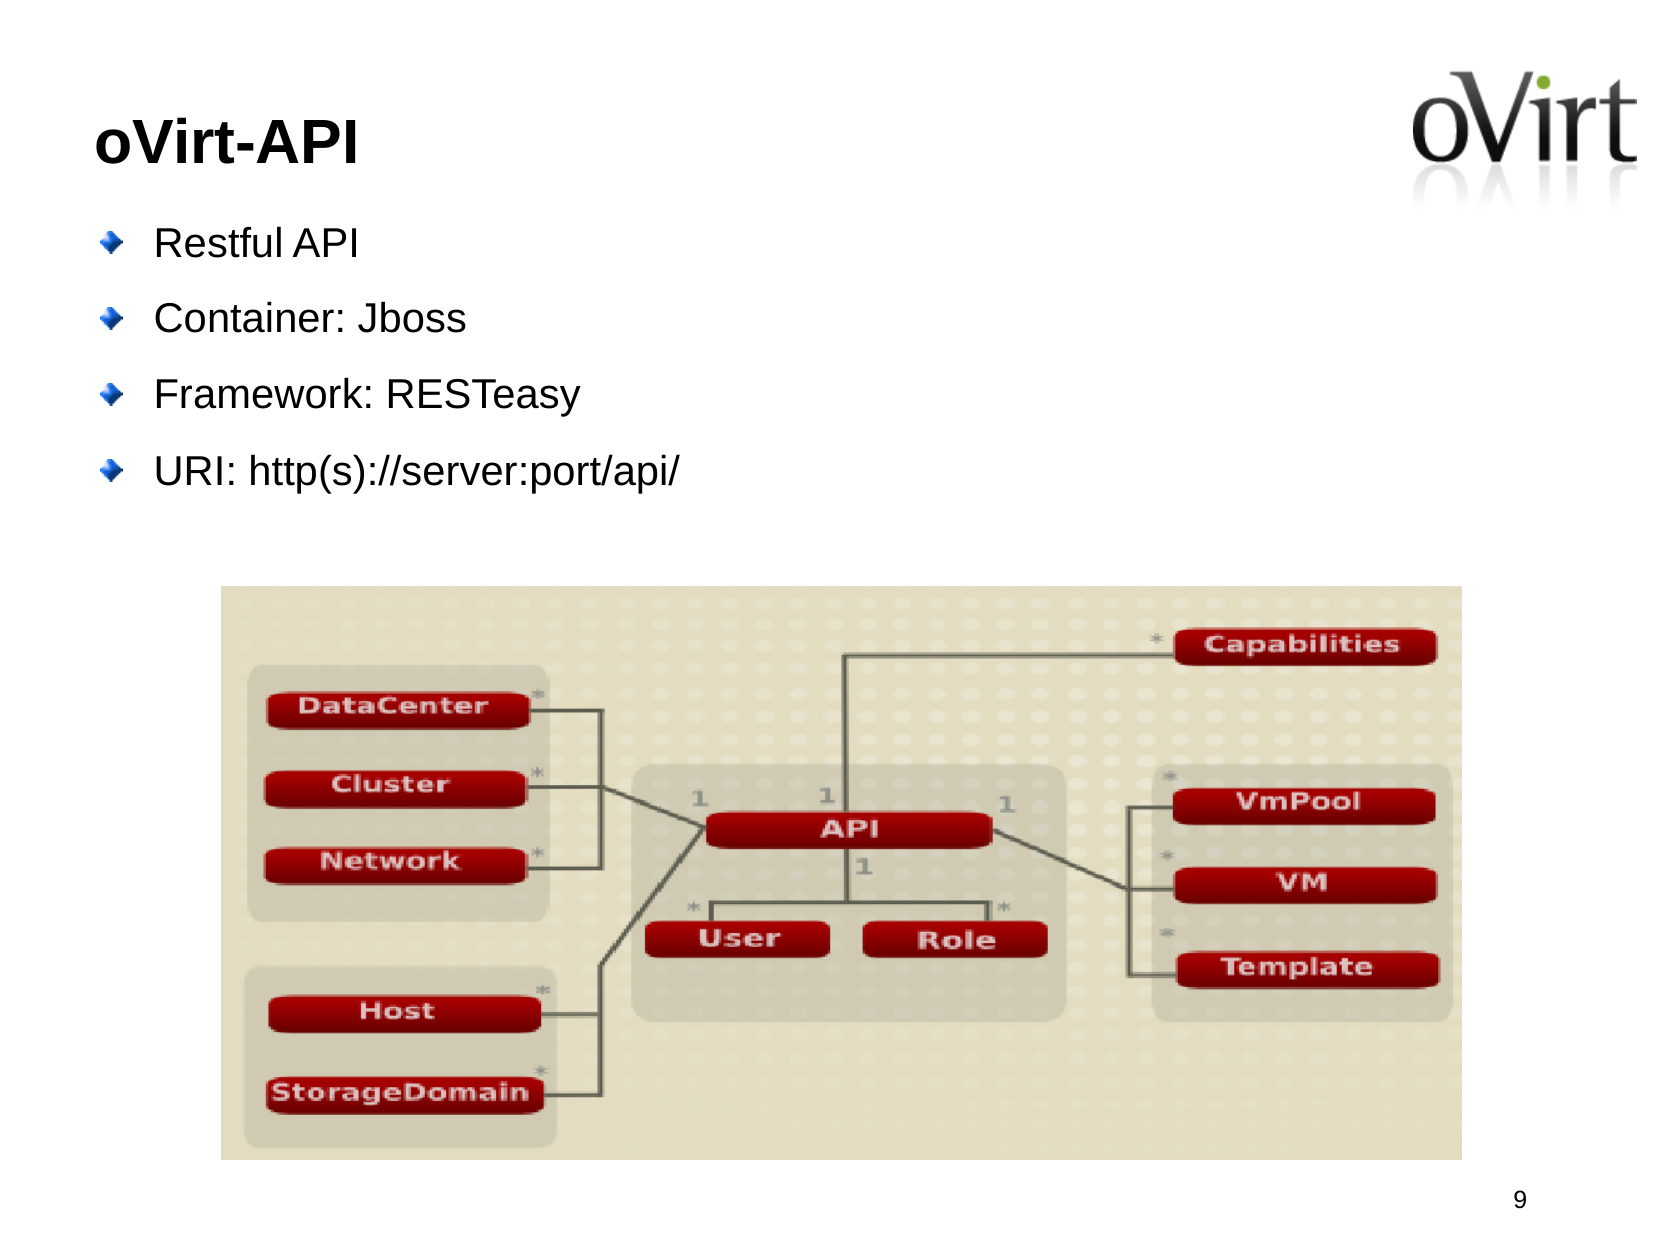

# oVirt-API
Restful API
Container: Jboss
Framework: RESTeasy
URI: http(s)://server:port/api/